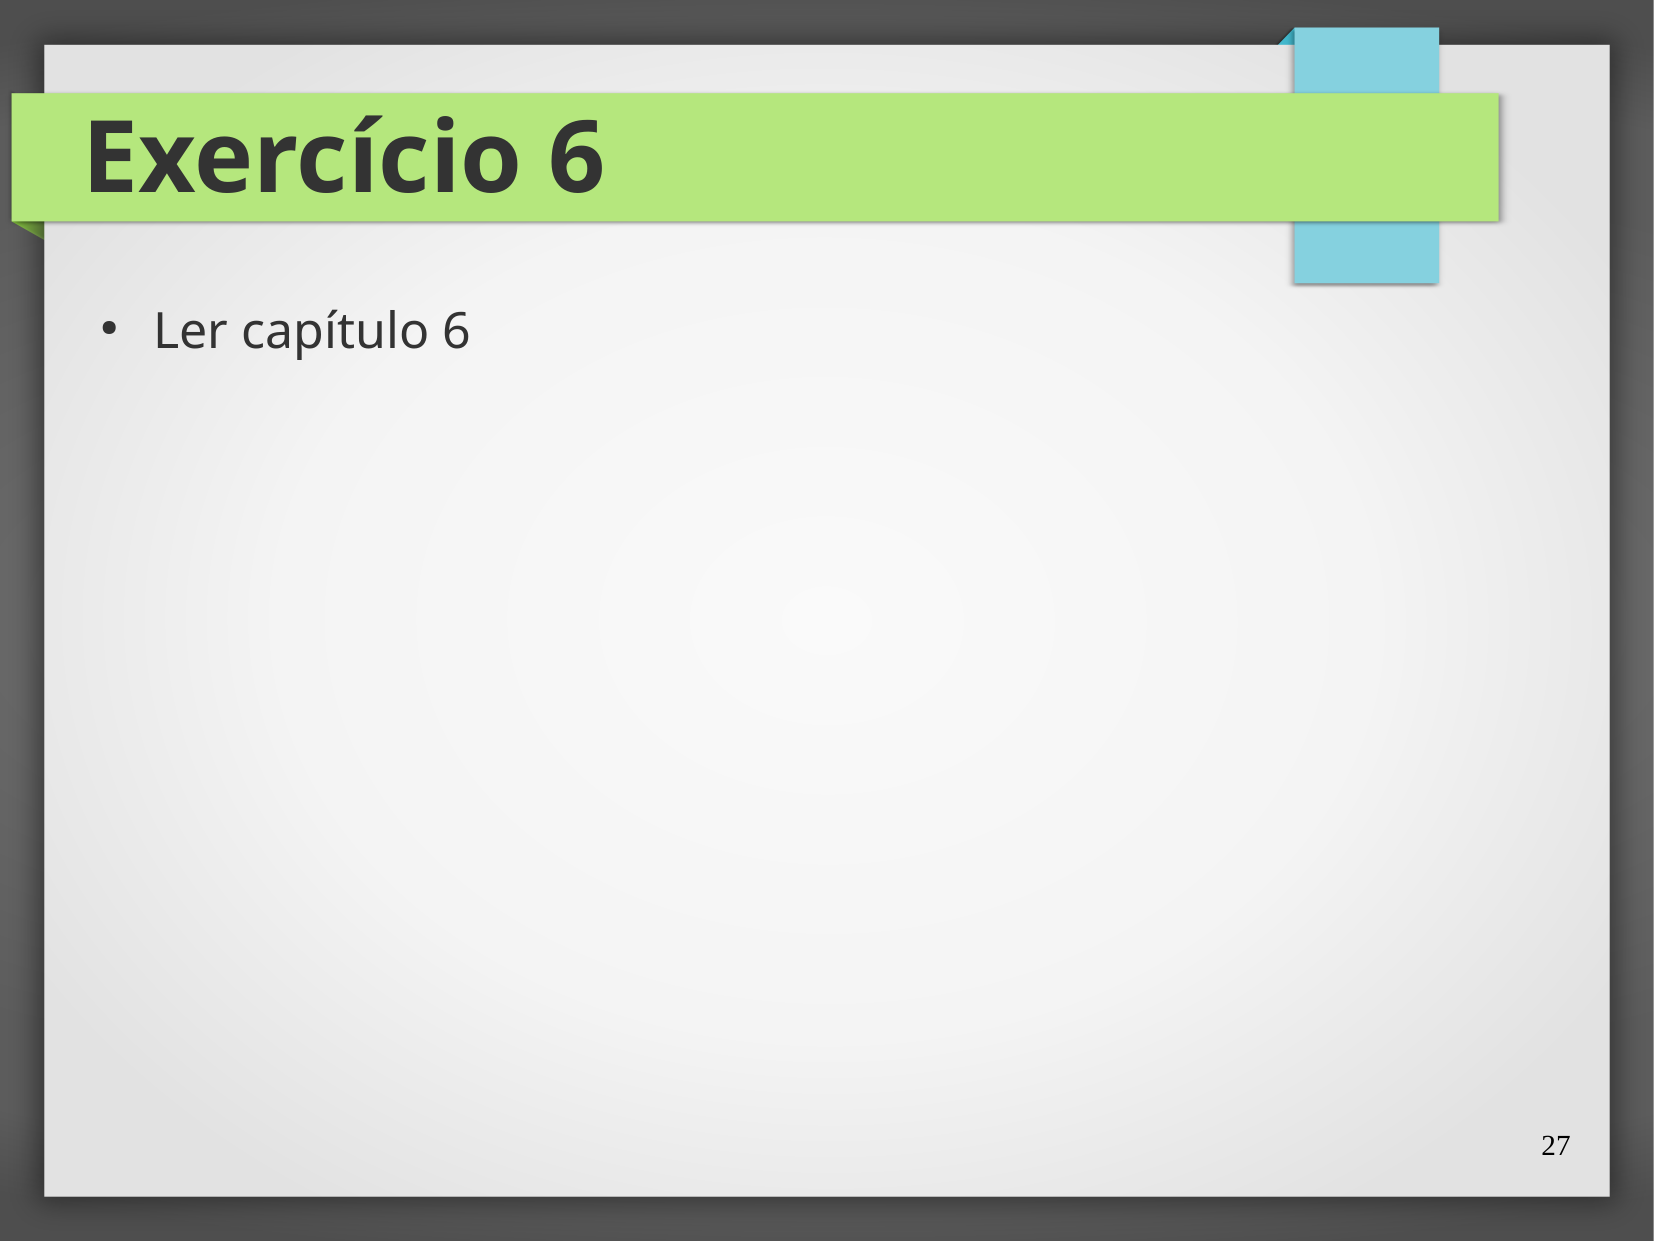

# Exercício 6
Ler capítulo 6
27